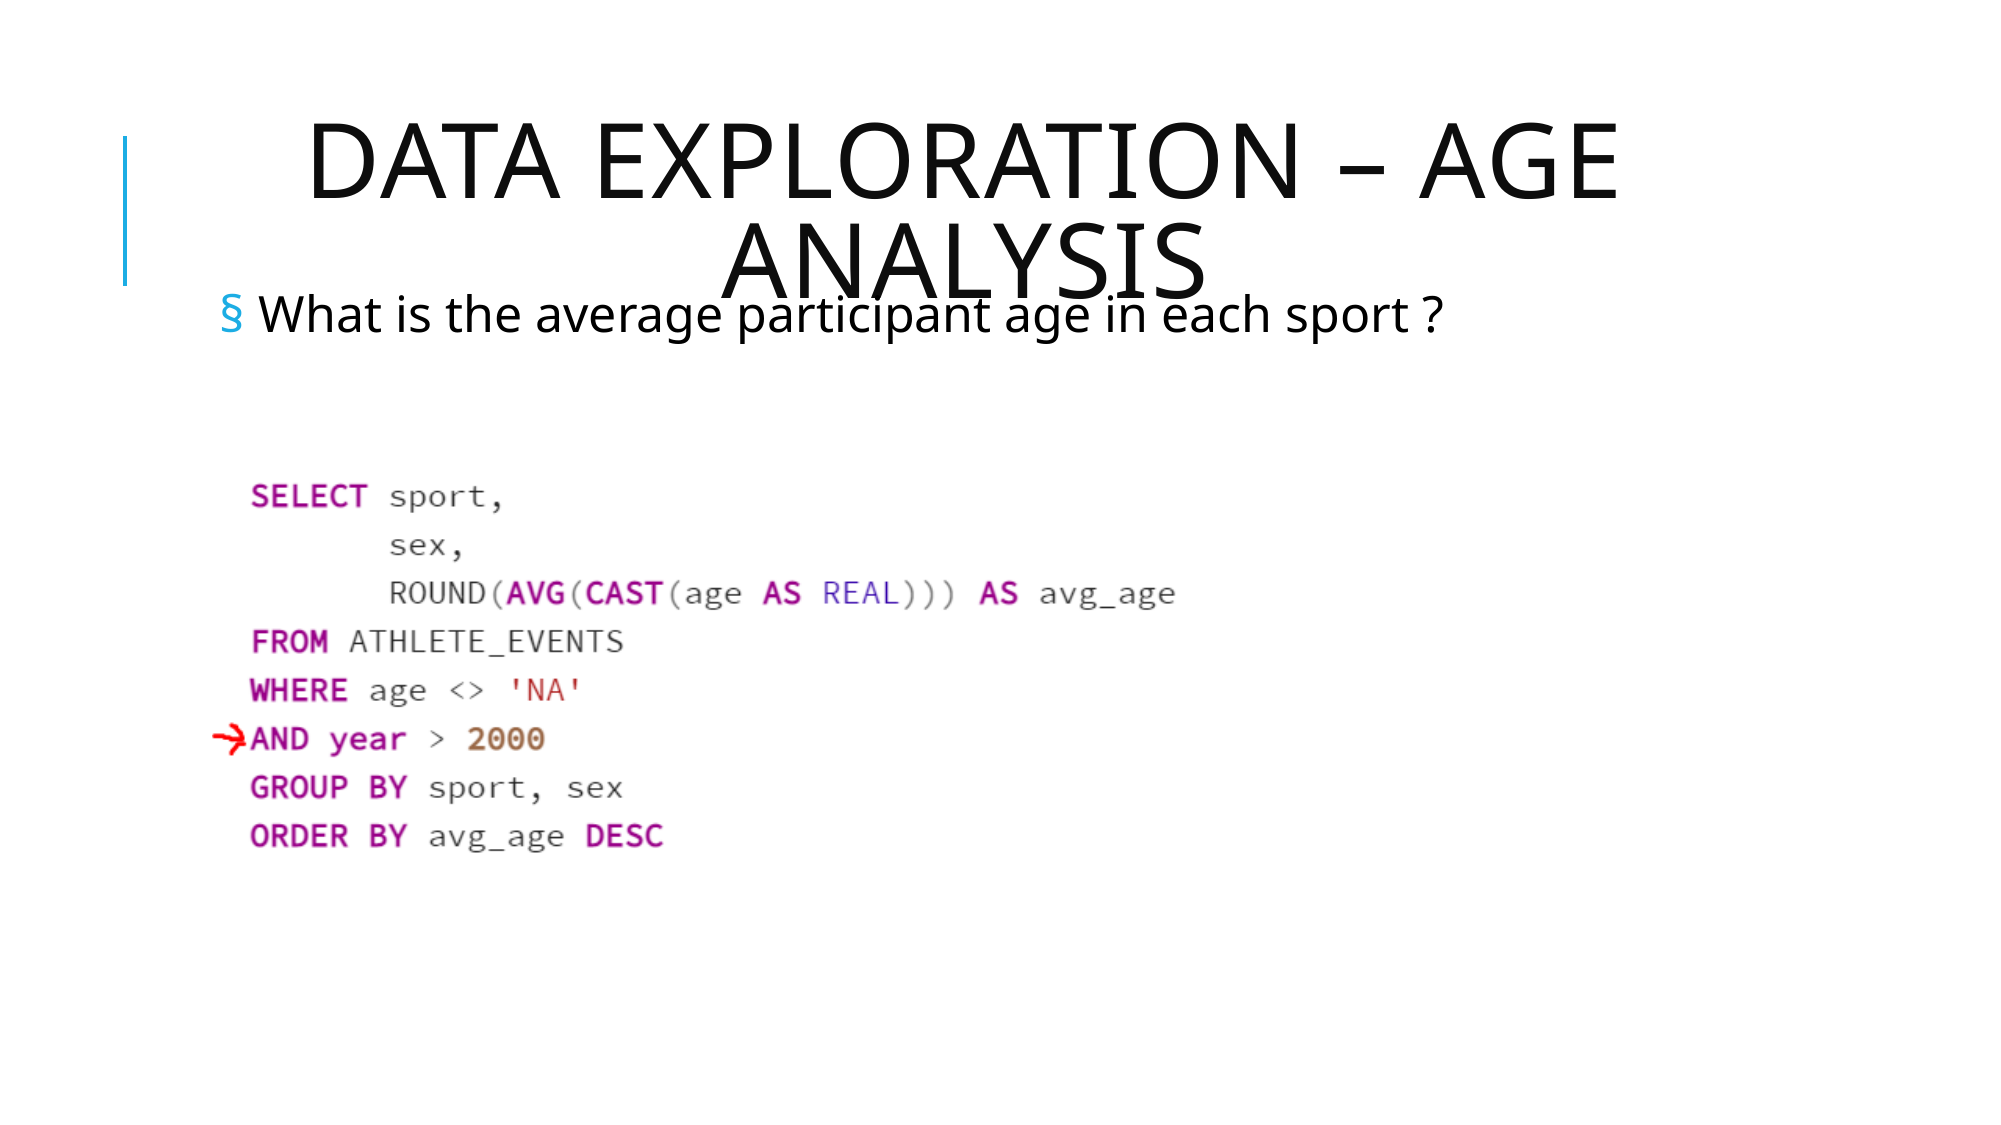

# Data exploration – Age analysis
 What is the average participant age in each sport ?